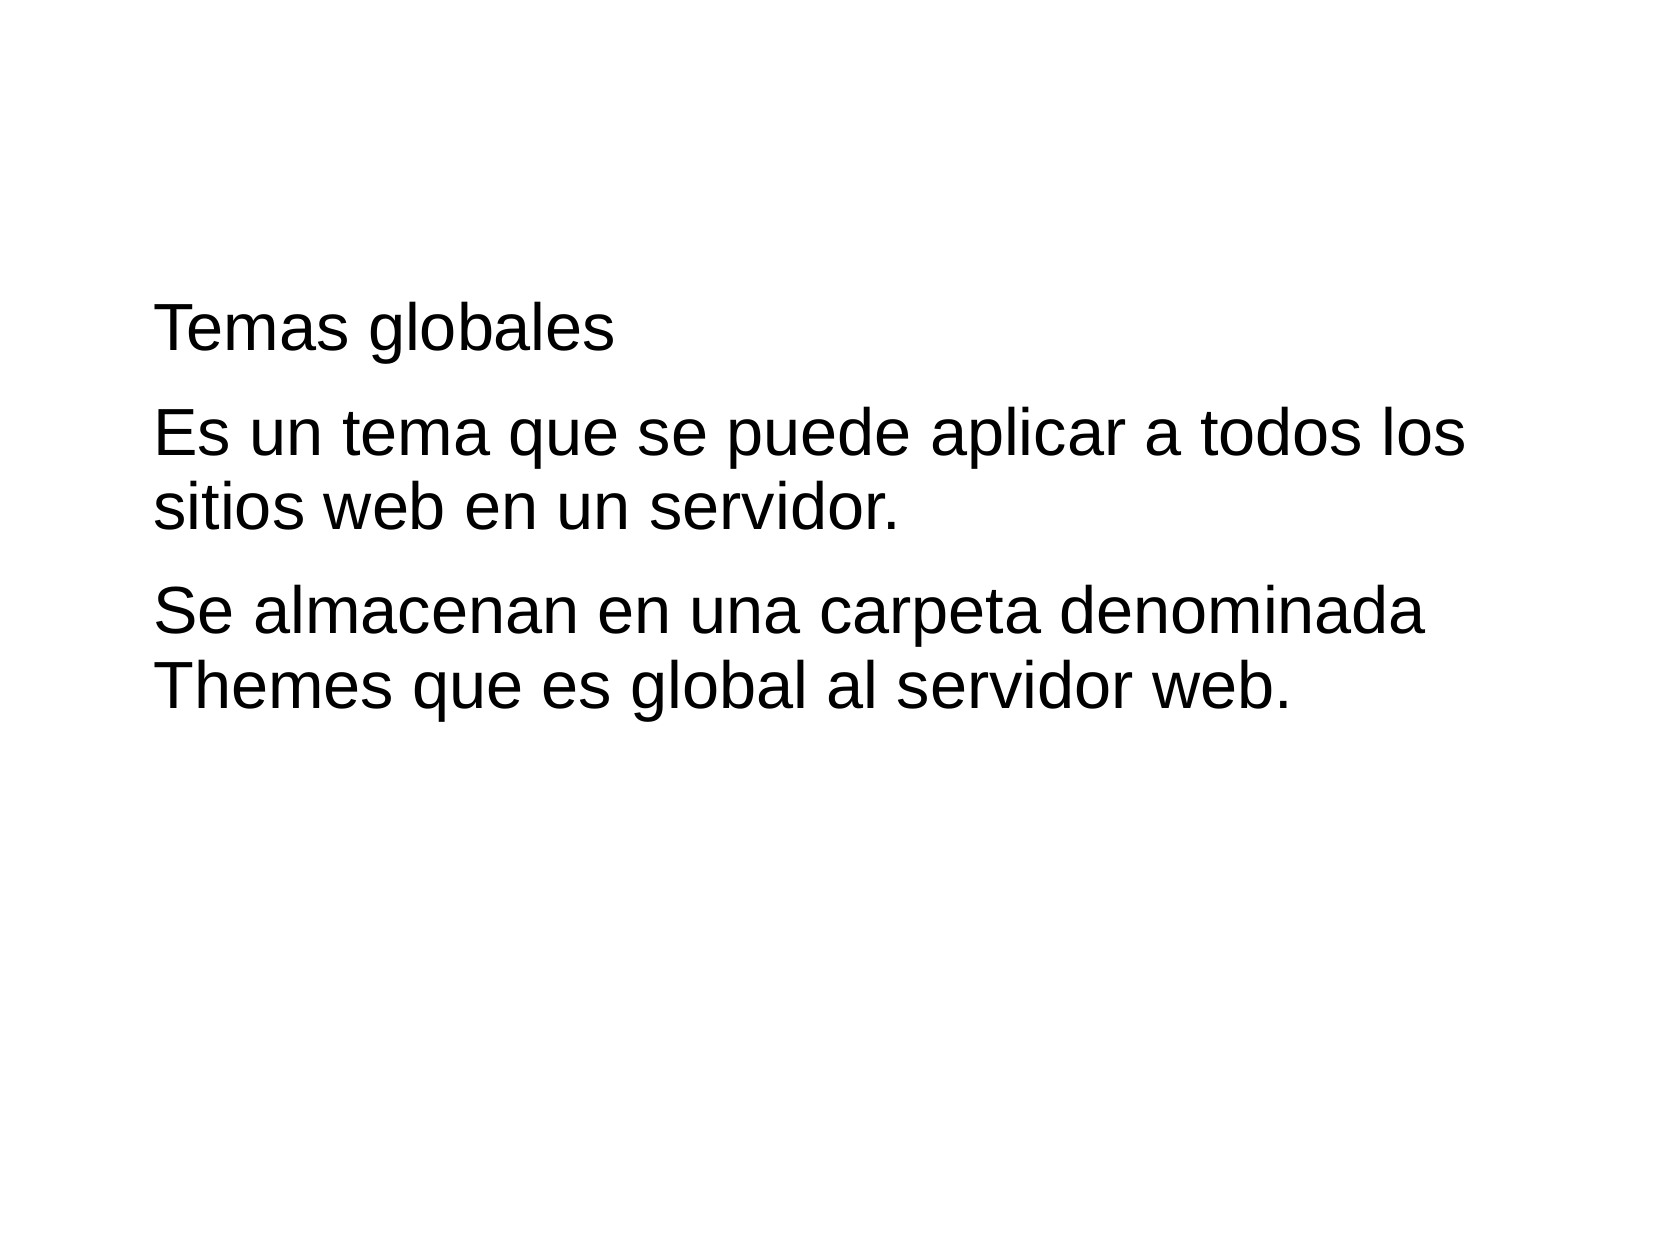

#
Temas globales
Es un tema que se puede aplicar a todos los sitios web en un servidor.
Se almacenan en una carpeta denominada Themes que es global al servidor web.